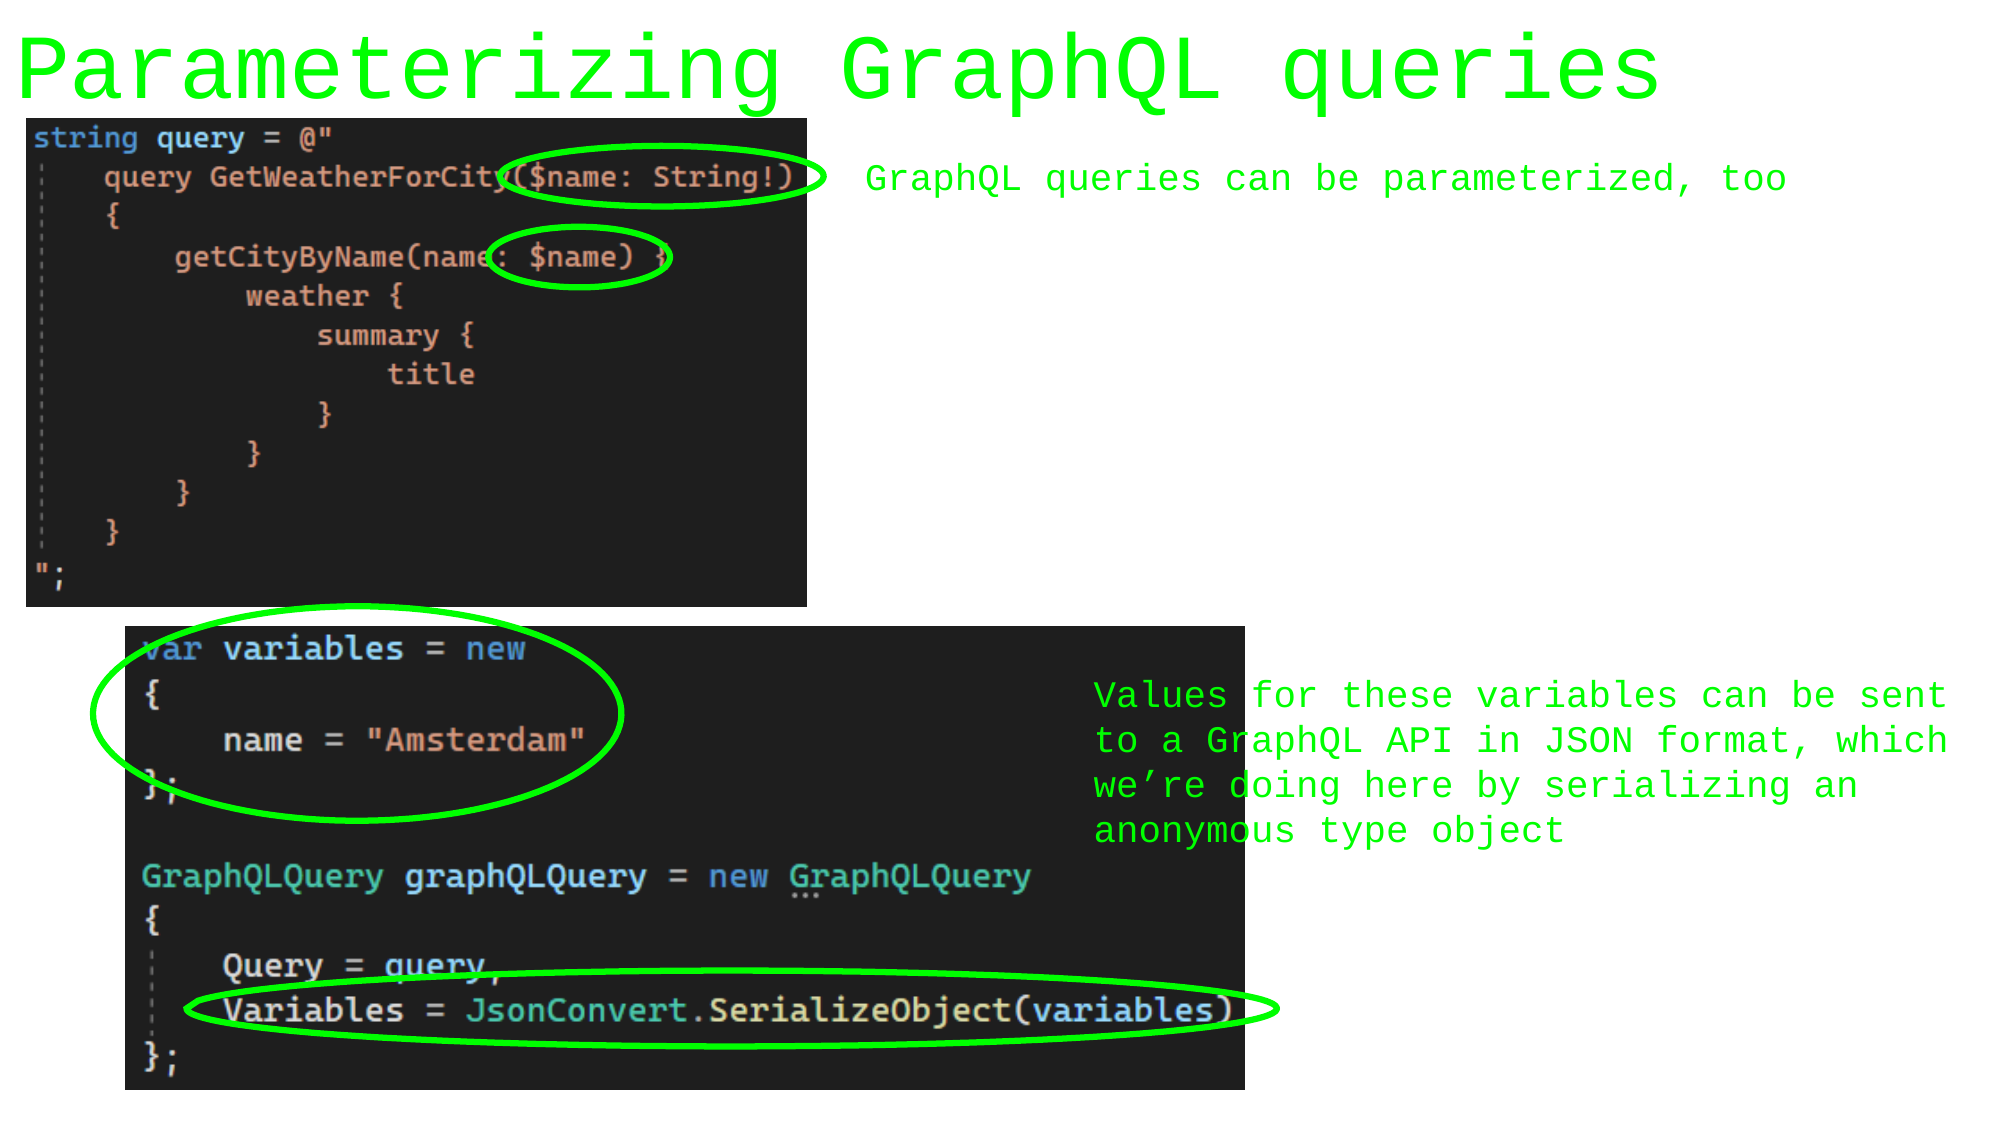

# Parameterizing GraphQL queries
GraphQL queries can be parameterized, too
Values for these variables can be sent to a GraphQL API in JSON format, which we’re doing here by serializing an anonymous type object